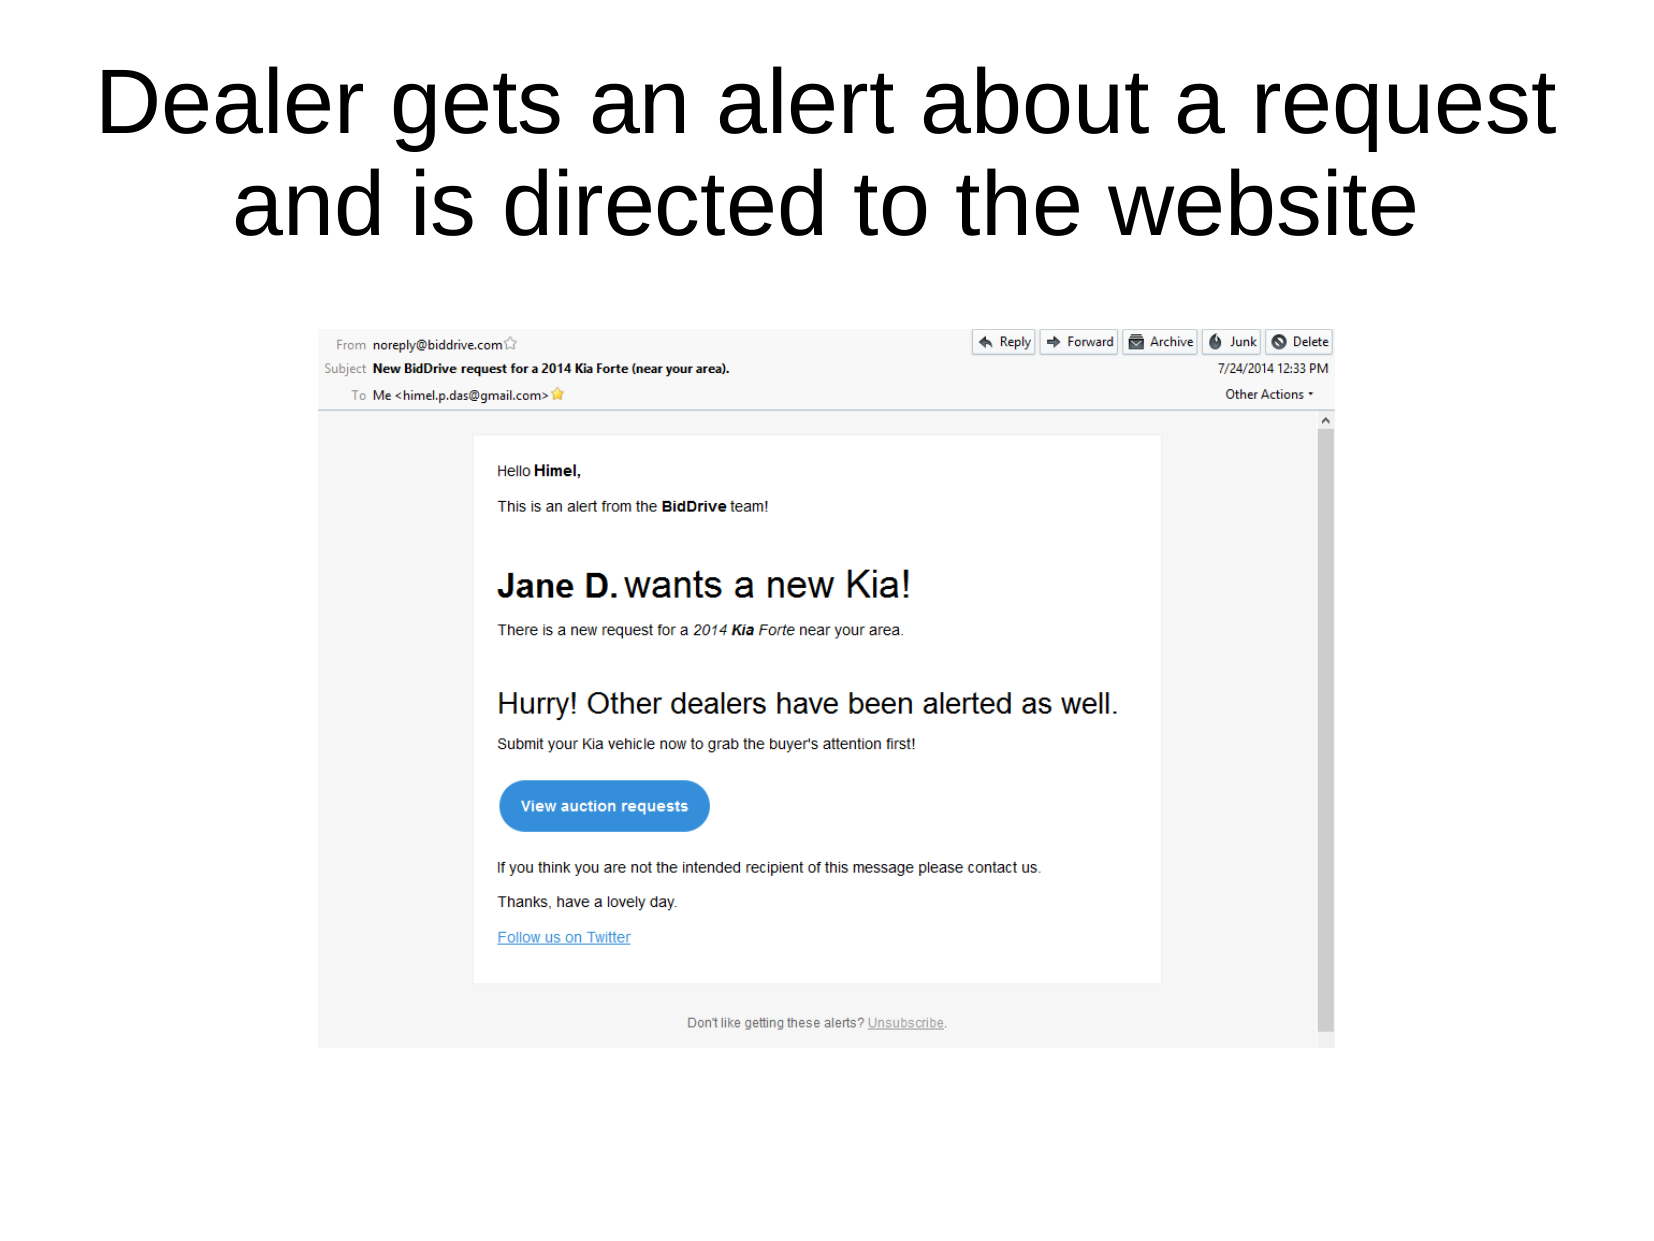

# Dealer gets an alert about a request and is directed to the website